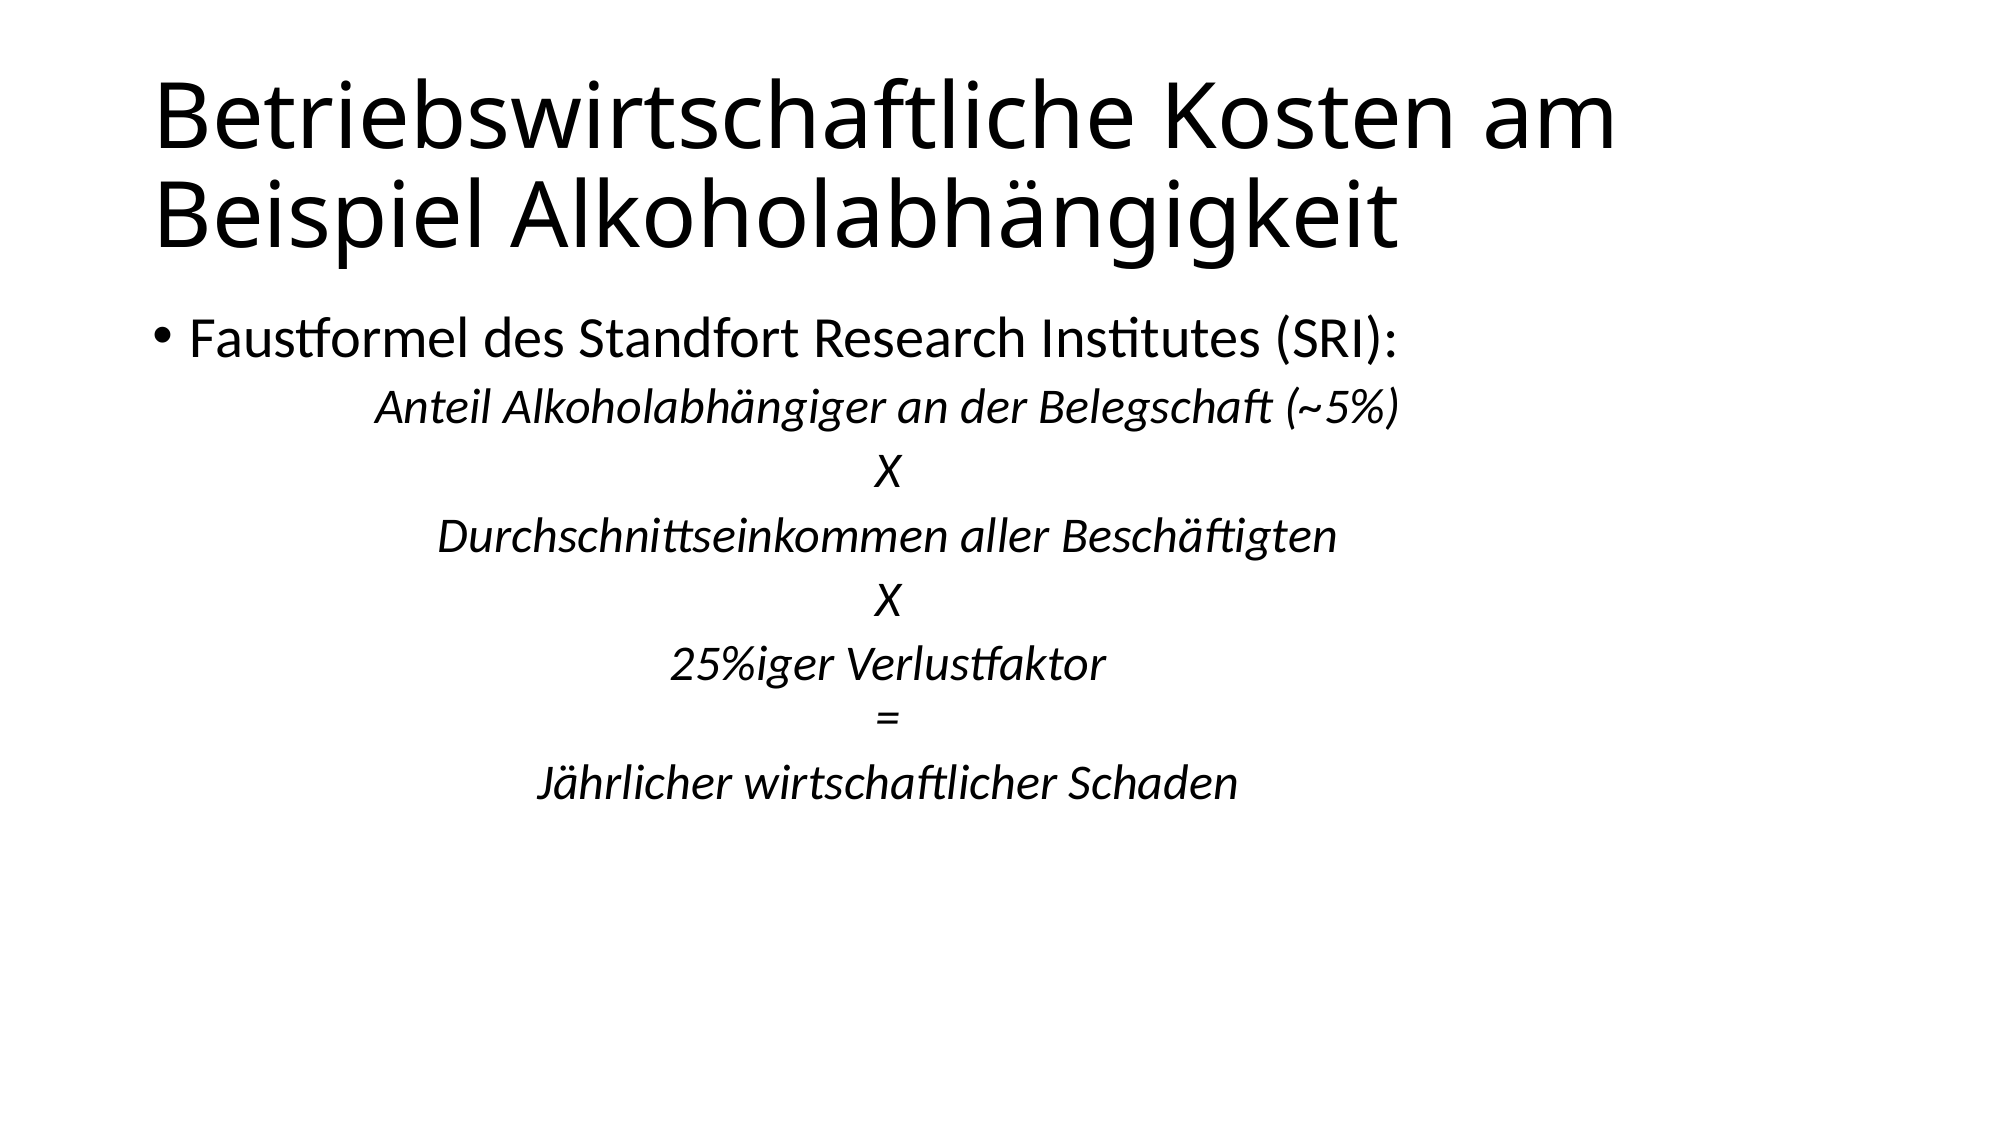

# Betriebswirtschaftliche Kosten am Beispiel Alkoholabhängigkeit
Faustformel des Standfort Research Institutes (SRI):
Anteil Alkoholabhängiger an der Belegschaft (~5%)
X
Durchschnittseinkommen aller Beschäftigten
X
25%iger Verlustfaktor
=
Jährlicher wirtschaftlicher Schaden